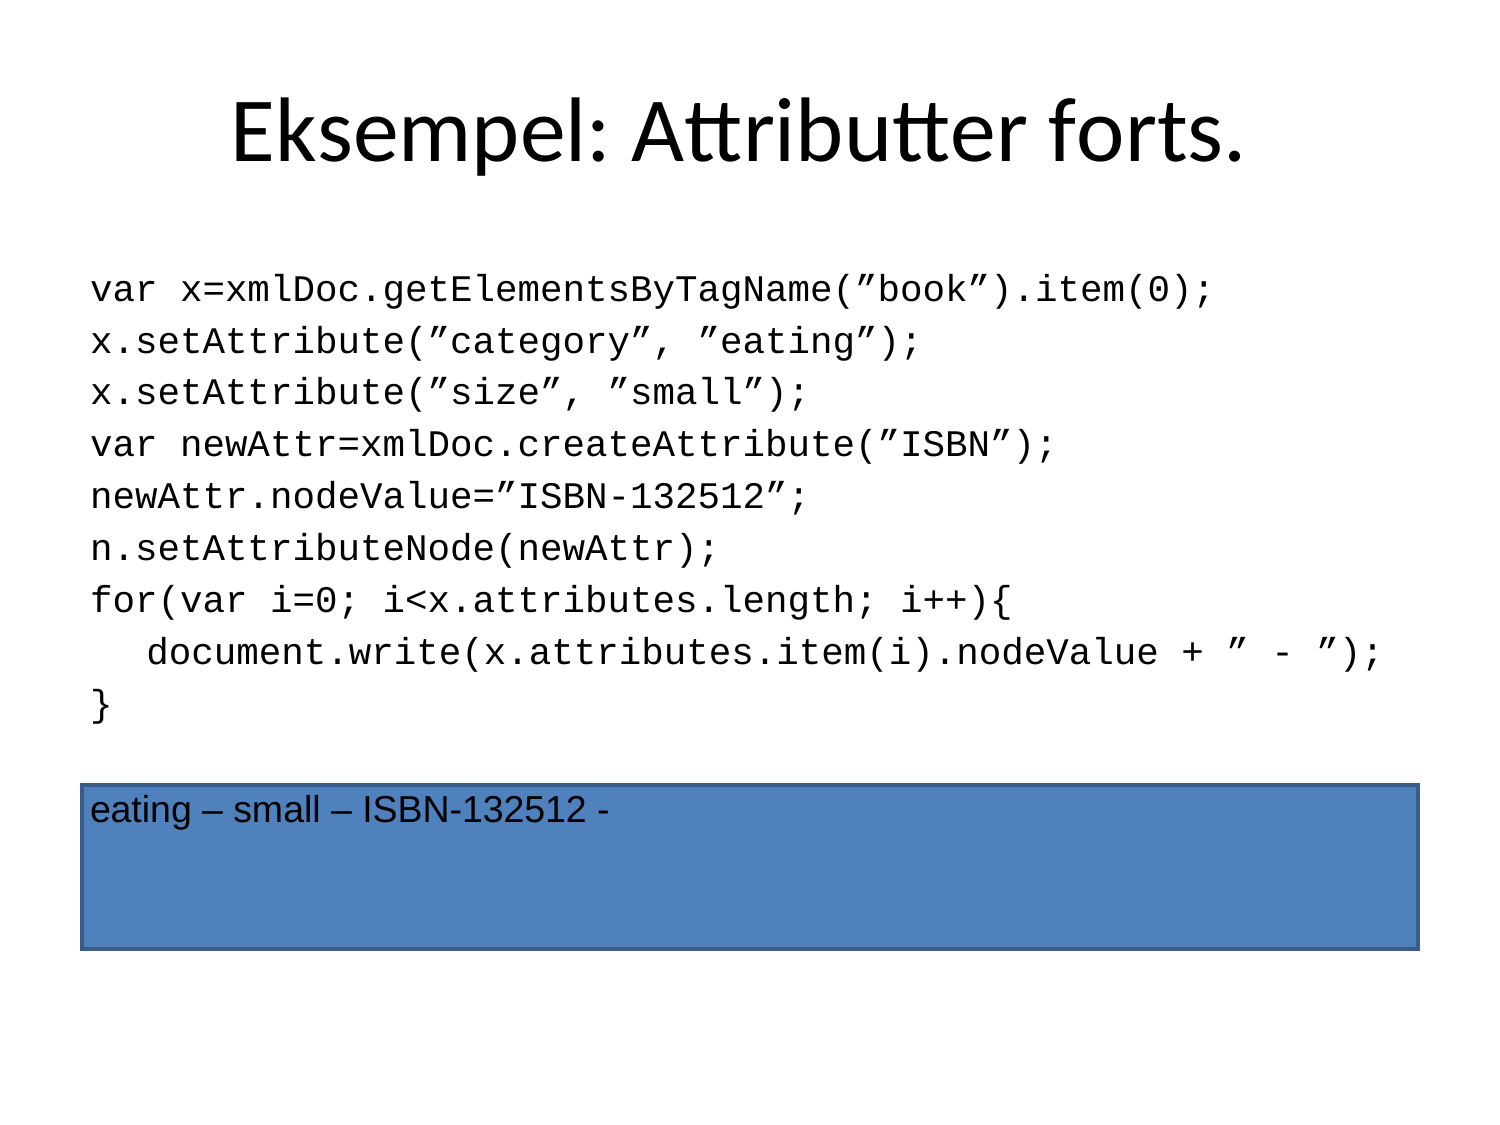

# Eksempel: Attributter forts.
var x=xmlDoc.getElementsByTagName(”book”).item(0);
x.setAttribute(”category”, ”eating”);
x.setAttribute(”size”, ”small”);
var newAttr=xmlDoc.createAttribute(”ISBN”);
newAttr.nodeValue=”ISBN-132512”;
n.setAttributeNode(newAttr);
for(var i=0; i<x.attributes.length; i++){
	document.write(x.attributes.item(i).nodeValue + ” - ”);
}
eating – small – ISBN-132512 -